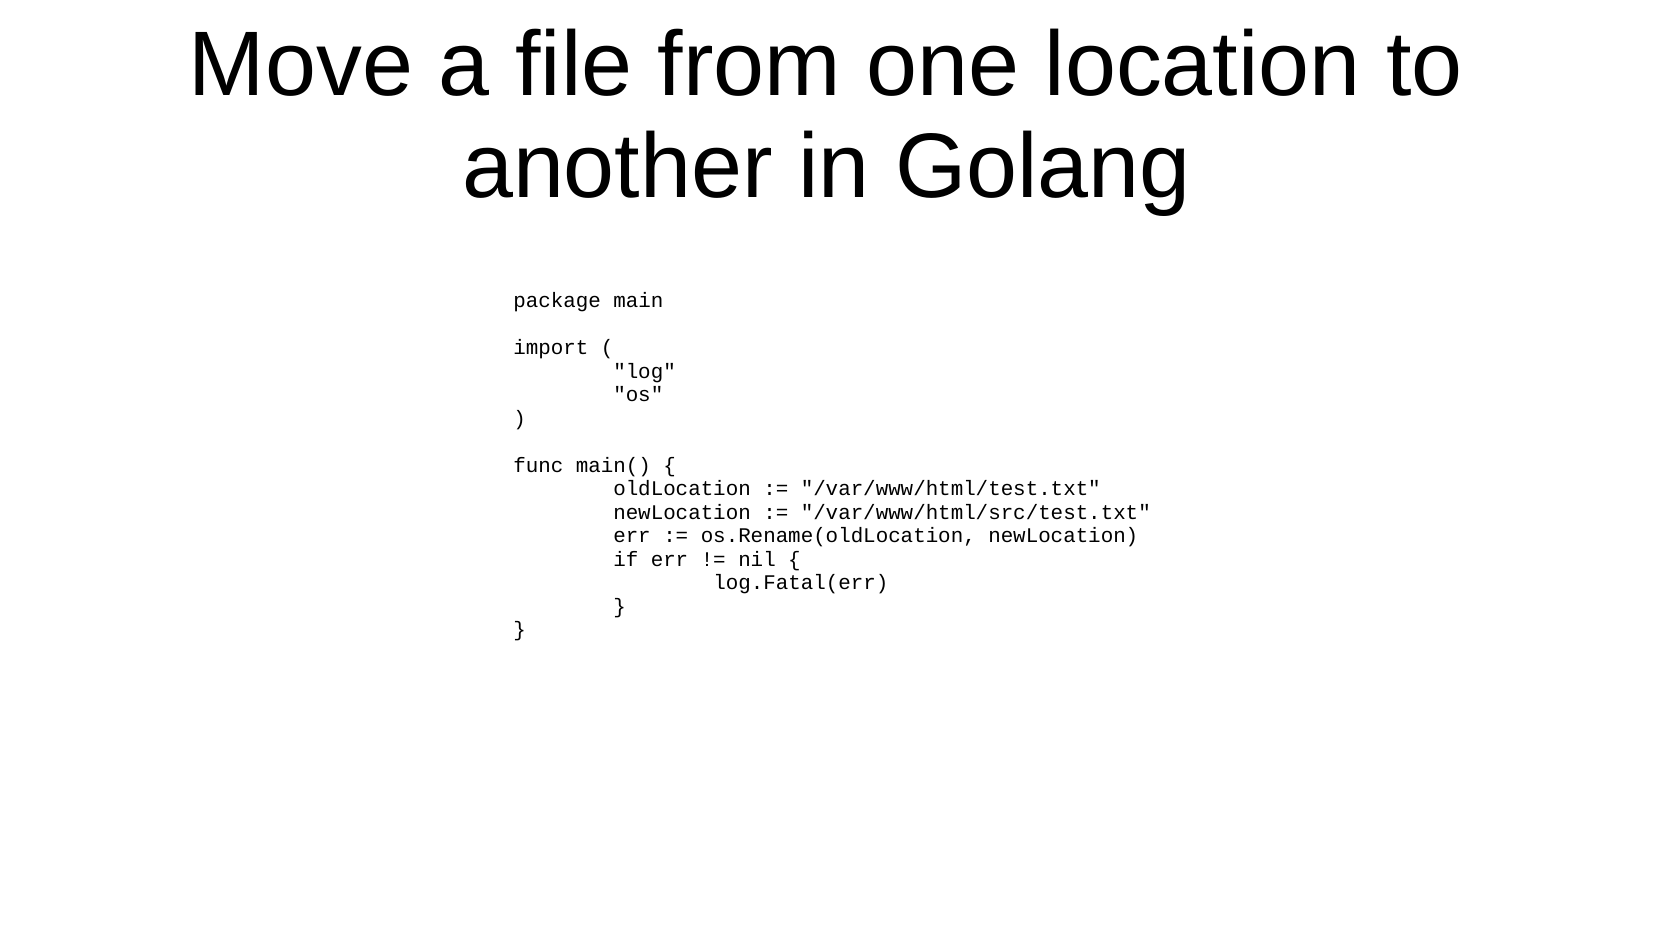

# Move a file from one location to another in Golang
package main
import (
 "log"
 "os"
)
func main() {
 oldLocation := "/var/www/html/test.txt"
 newLocation := "/var/www/html/src/test.txt"
 err := os.Rename(oldLocation, newLocation)
 if err != nil {
 log.Fatal(err)
 }
}